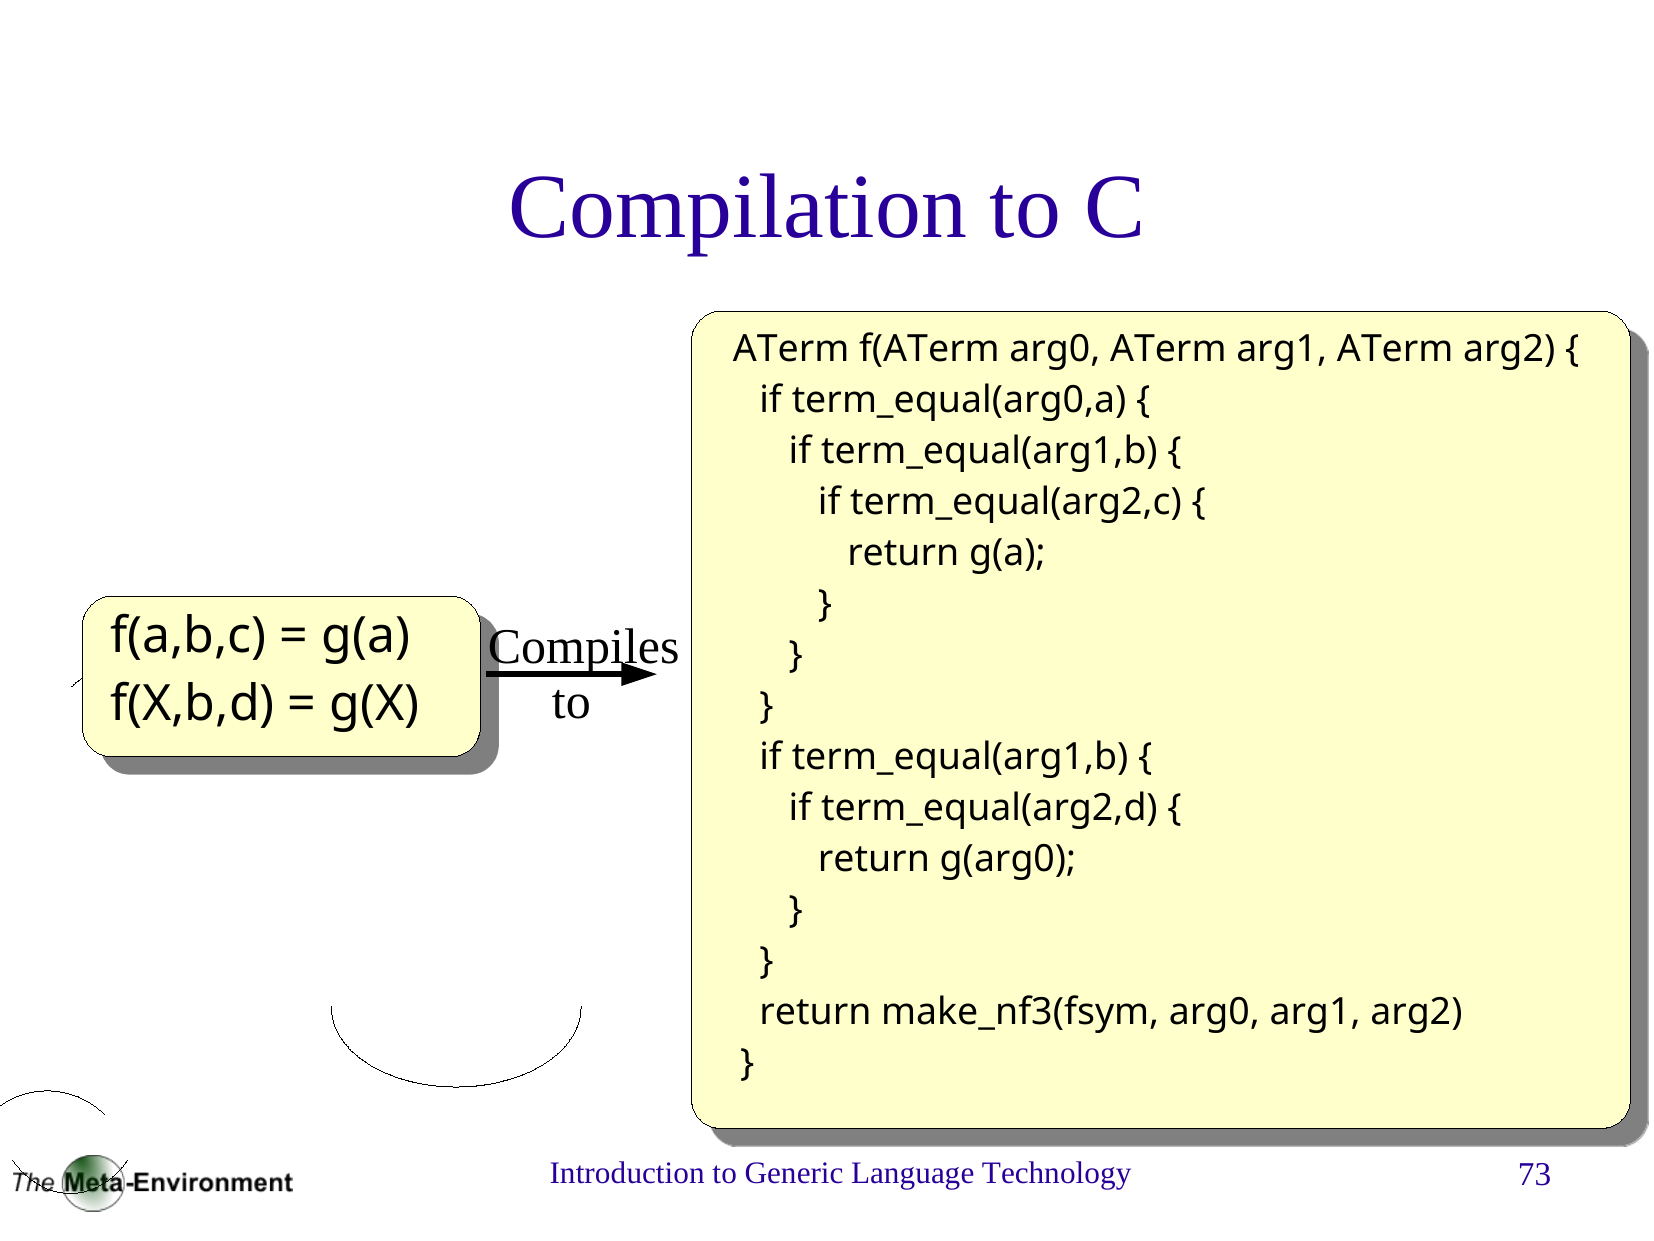

# Compilation to C
 ATerm f(ATerm arg0, ATerm arg1, ATerm arg2) {
 if term_equal(arg0,a) {
 if term_equal(arg1,b) {
 if term_equal(arg2,c) {
 return g(a);
 }
 }
 }
 if term_equal(arg1,b) {
 if term_equal(arg2,d) {
 return g(arg0);
 }
 }
 return make_nf3(fsym, arg0, arg1, arg2)
 }
f(a,b,c) = g(a)
f(X,b,d) = g(X)
 Compiles
to